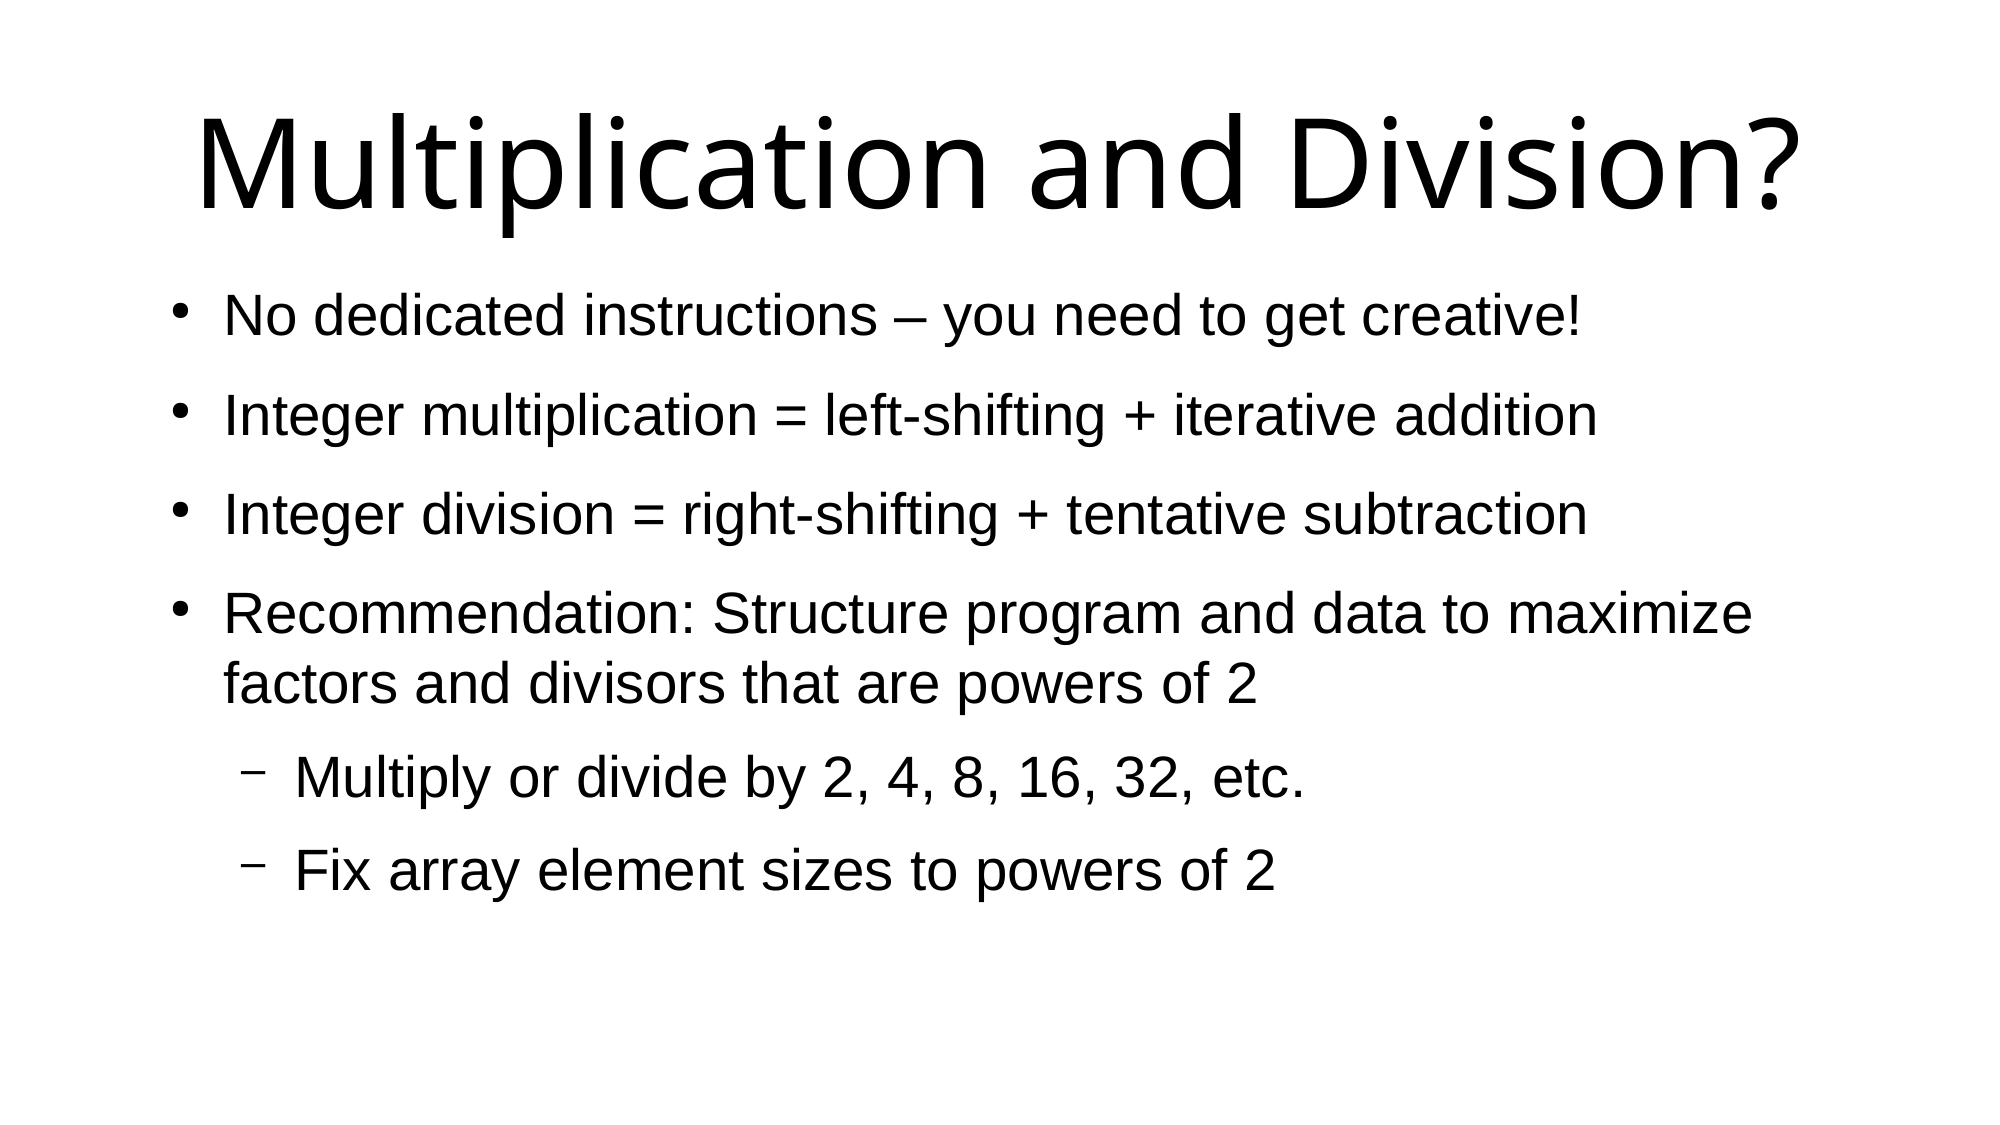

Multiplication and Division?
# No dedicated instructions – you need to get creative!
Integer multiplication = left-shifting + iterative addition
Integer division = right-shifting + tentative subtraction
Recommendation: Structure program and data to maximize factors and divisors that are powers of 2
Multiply or divide by 2, 4, 8, 16, 32, etc.
Fix array element sizes to powers of 2